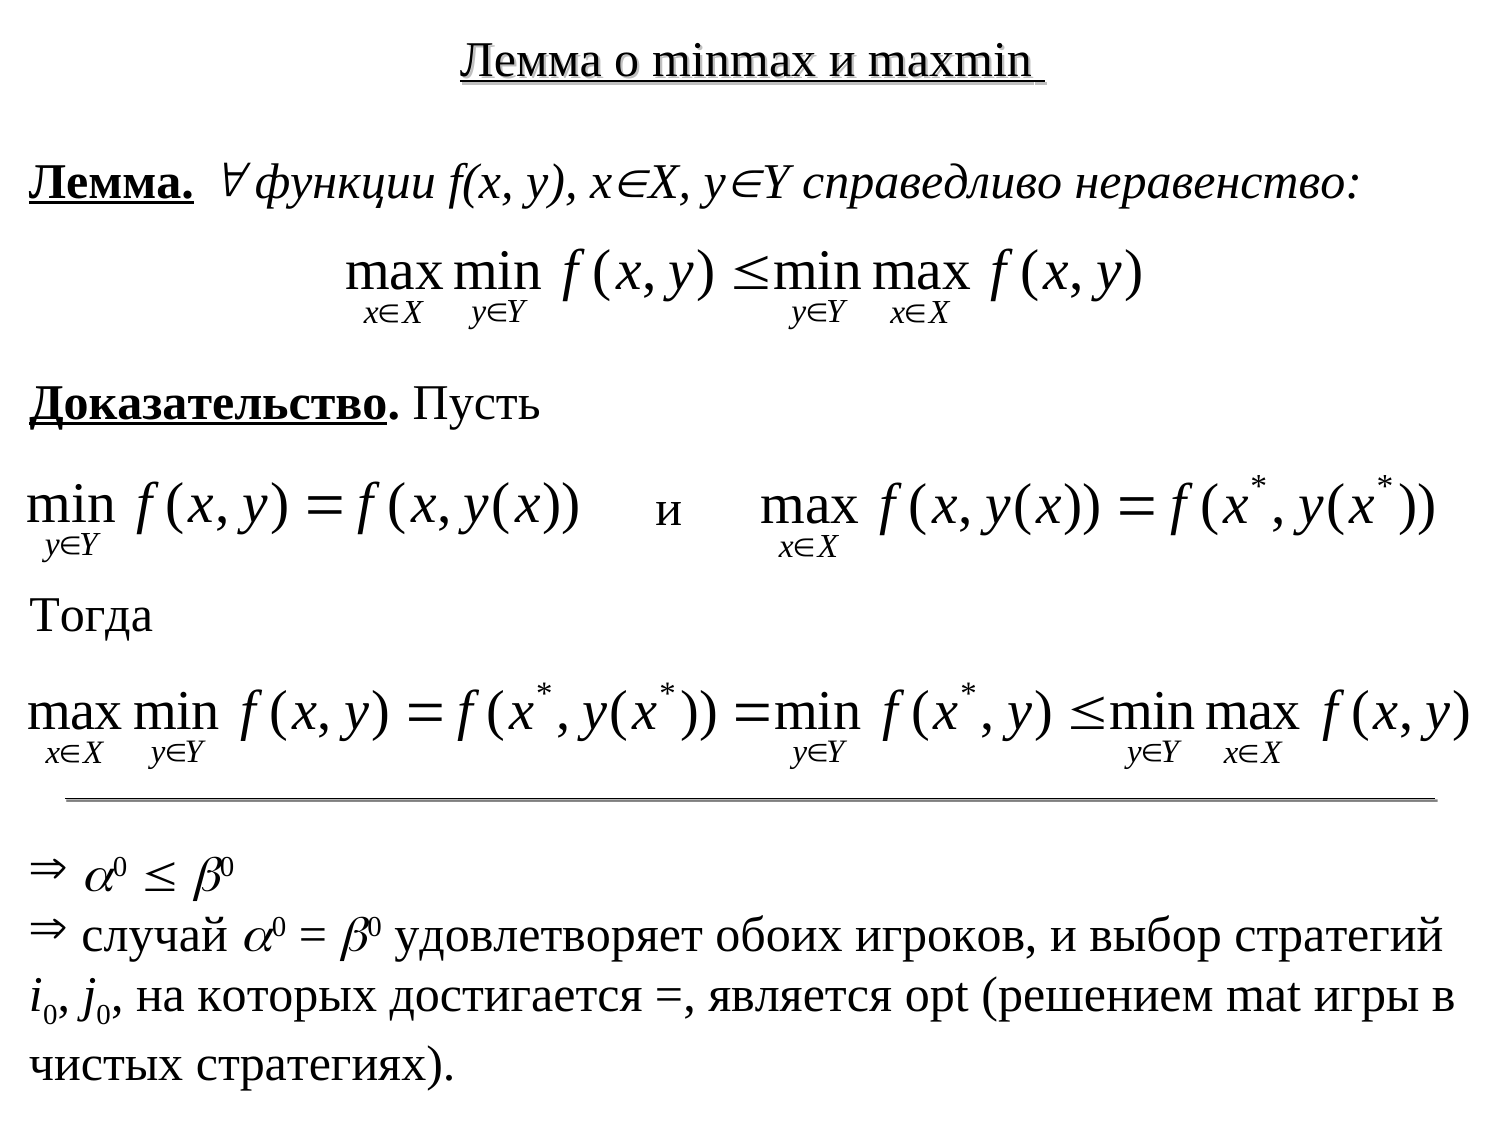

Лемма о minmax и maxmin
Лемма.  функции f(x, y), xX, yY справедливо неравенство:
Доказательство. Пусть
и
Тогда
 0  0
 случай 0 = 0 удовлетворяет обоих игроков, и выбор стратегий i0, j0, на которых достигается =, является opt (решением mat игры в чистых стратегиях).